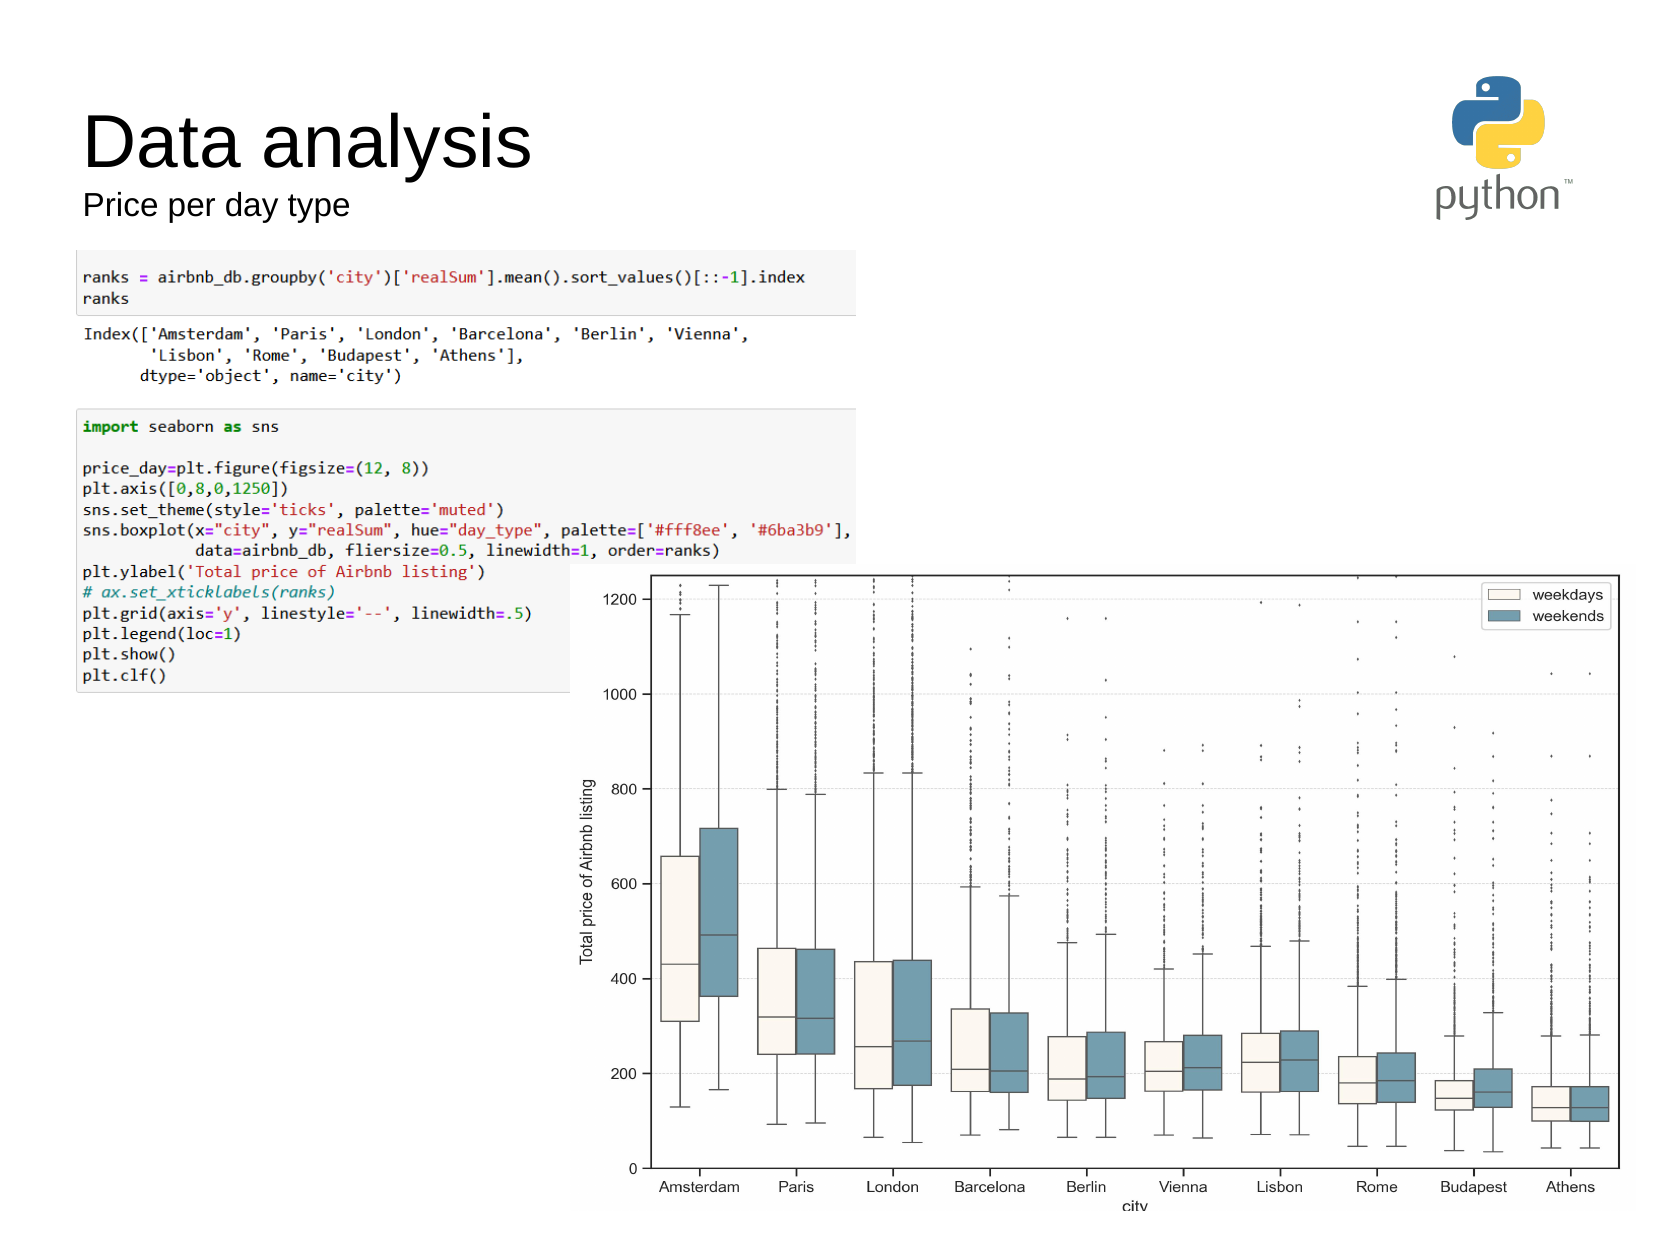

# Data analysis Price per day type